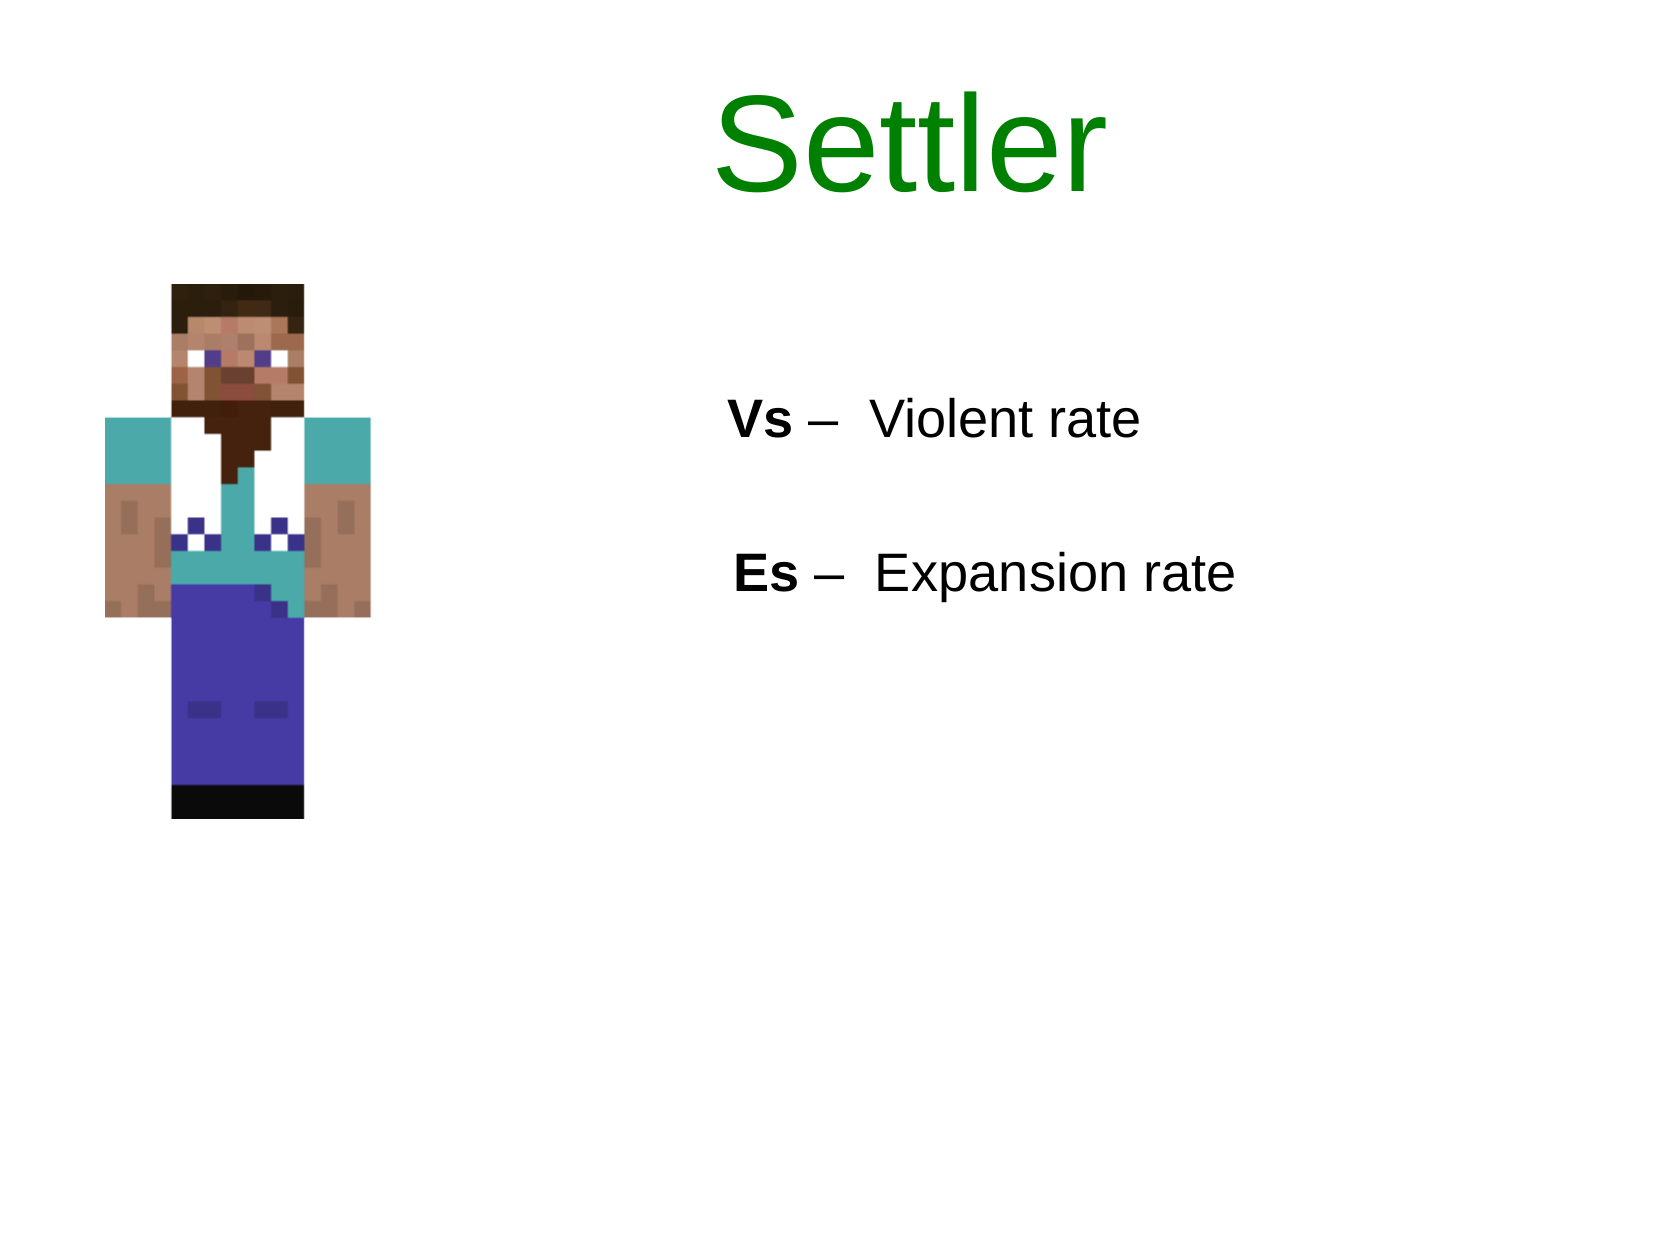

# Settler
Vs – Violent rate
Es – Expansion rate